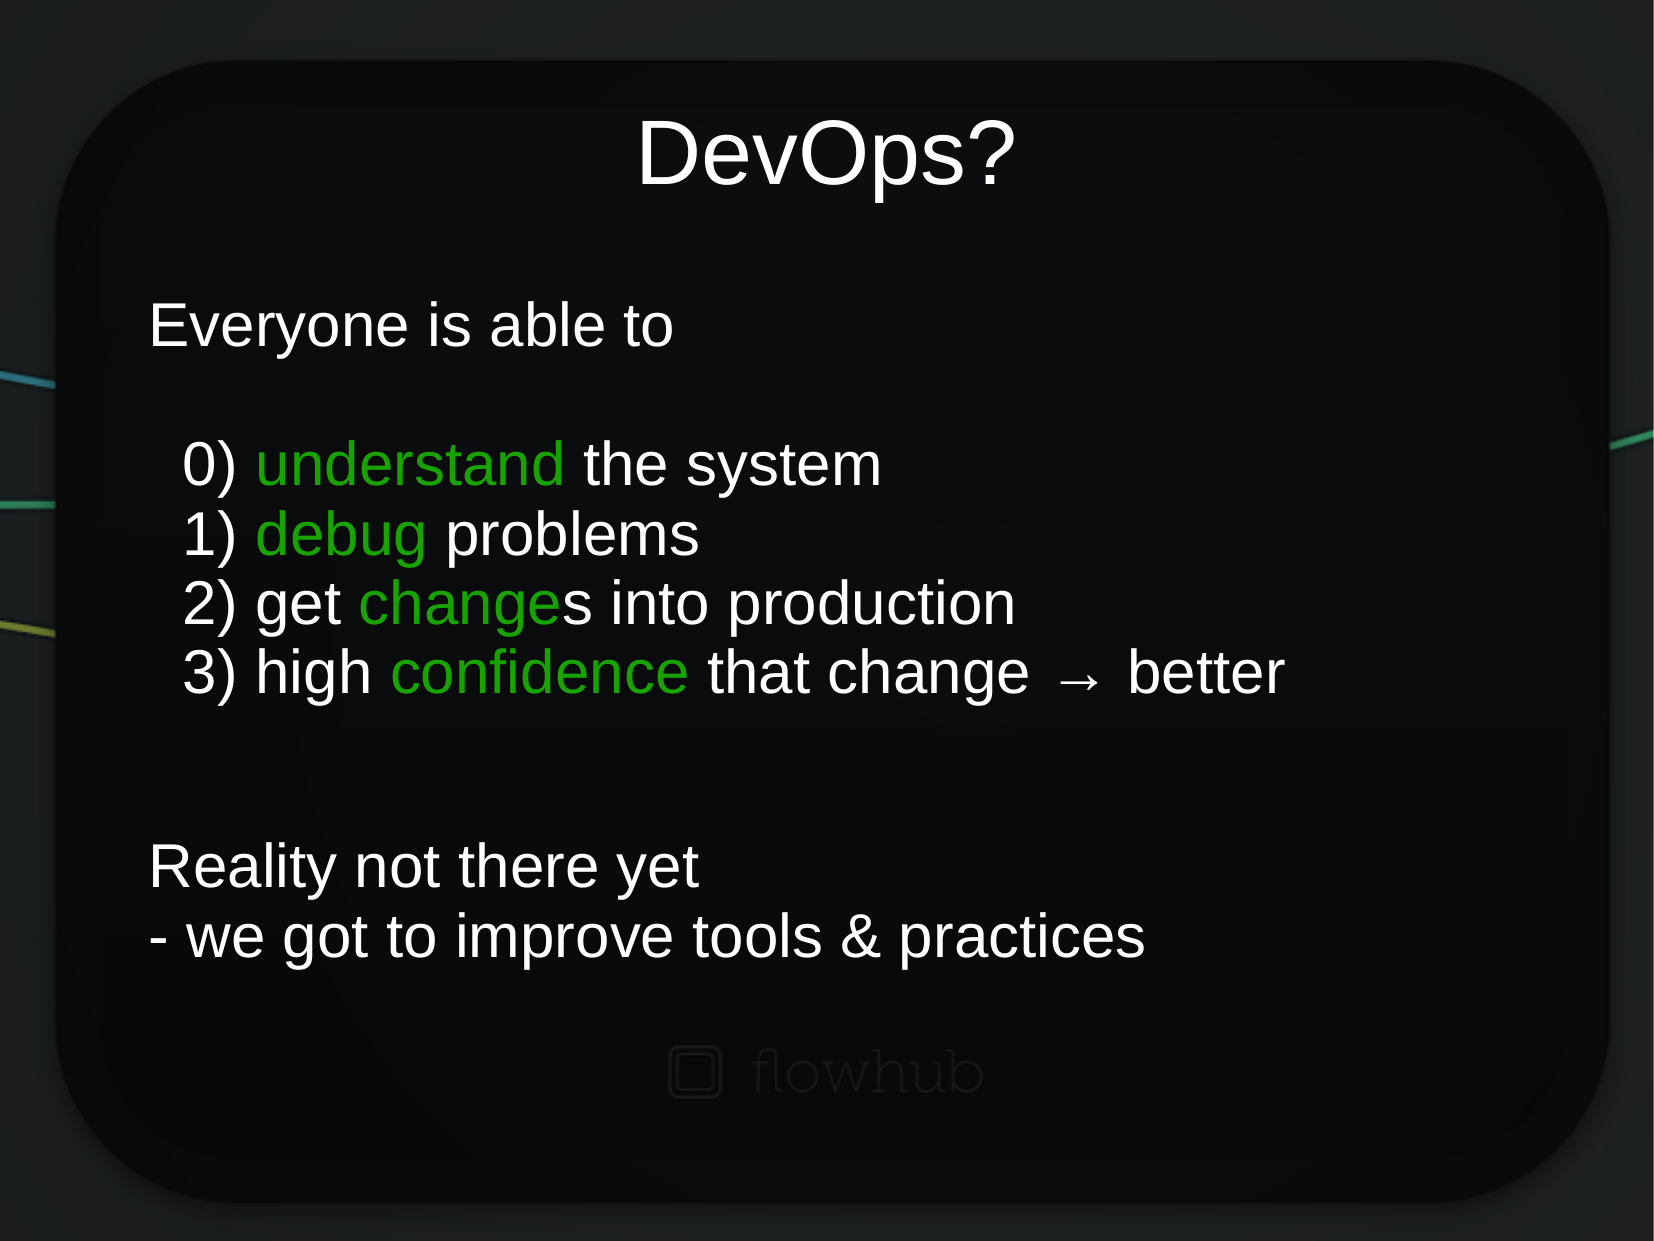

# DevOps?
Everyone is able to
 0) understand the system
 1) debug problems
 2) get changes into production
 3) high confidence that change → better
Reality not there yet
- we got to improve tools & practices